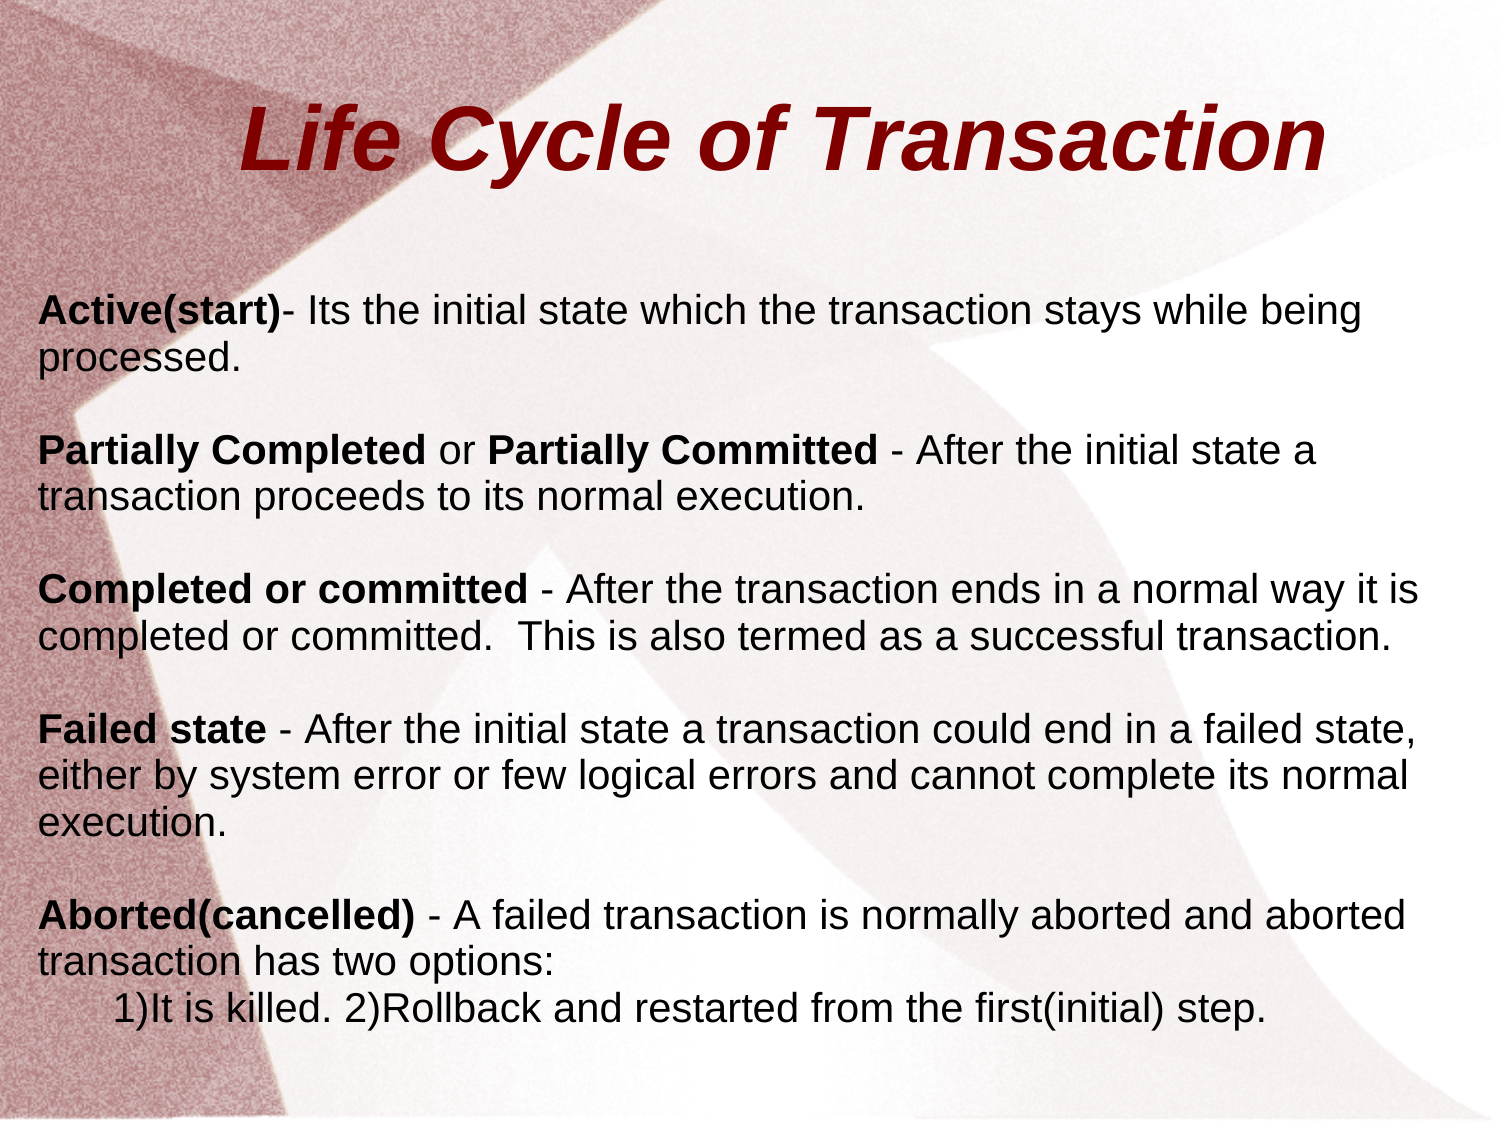

# Life Cycle of Transaction
Active(start)- Its the initial state which the transaction stays while being processed.
Partially Completed or Partially Committed - After the initial state a transaction proceeds to its normal execution.
Completed or committed - After the transaction ends in a normal way it is completed or committed. This is also termed as a successful transaction.
Failed state - After the initial state a transaction could end in a failed state, either by system error or few logical errors and cannot complete its normal execution.
Aborted(cancelled) - A failed transaction is normally aborted and aborted transaction has two options:
	1)It is killed. 2)Rollback and restarted from the first(initial) step.